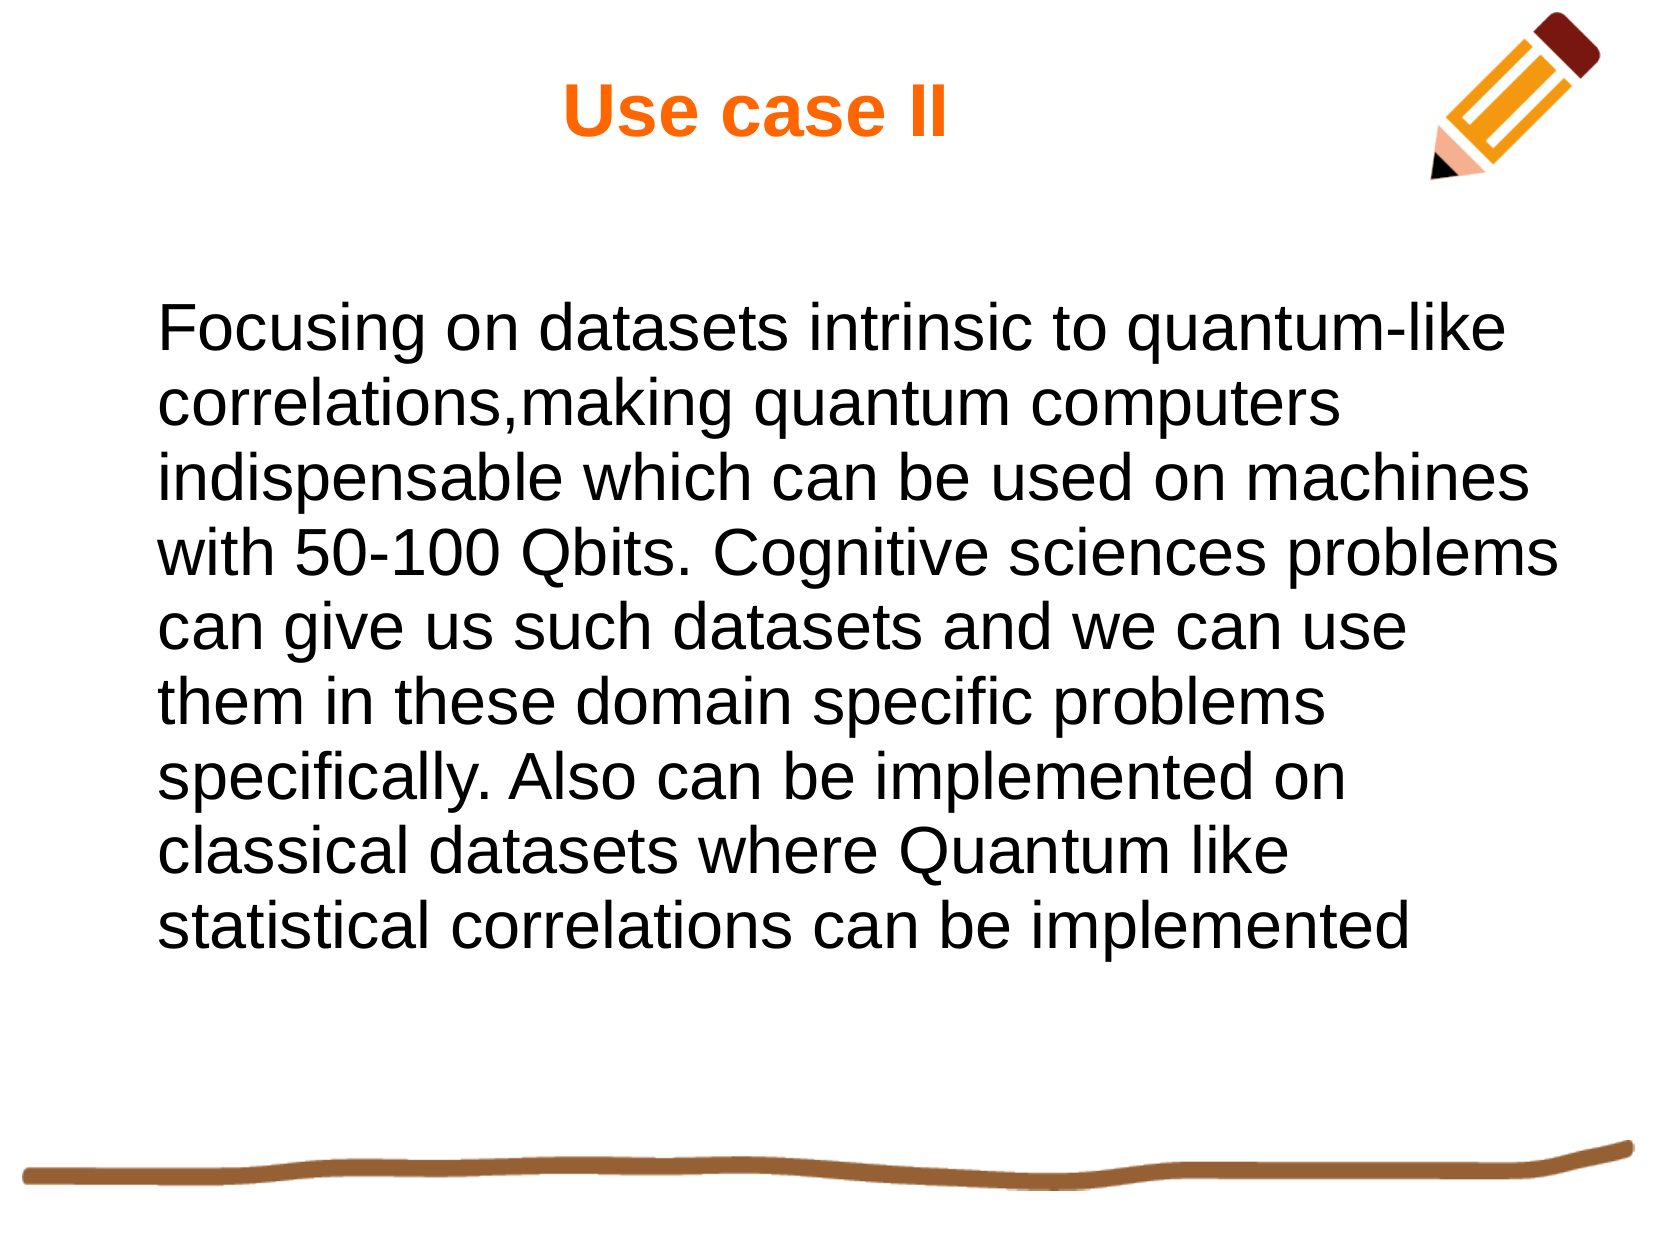

# Use case II
 Focusing on datasets intrinsic to quantum-like correlations,making quantum computers indispensable which can be used on machines with 50-100 Qbits. Cognitive sciences problems can give us such datasets and we can use them in these domain specific problems specifically. Also can be implemented on classical datasets where Quantum like statistical correlations can be implemented